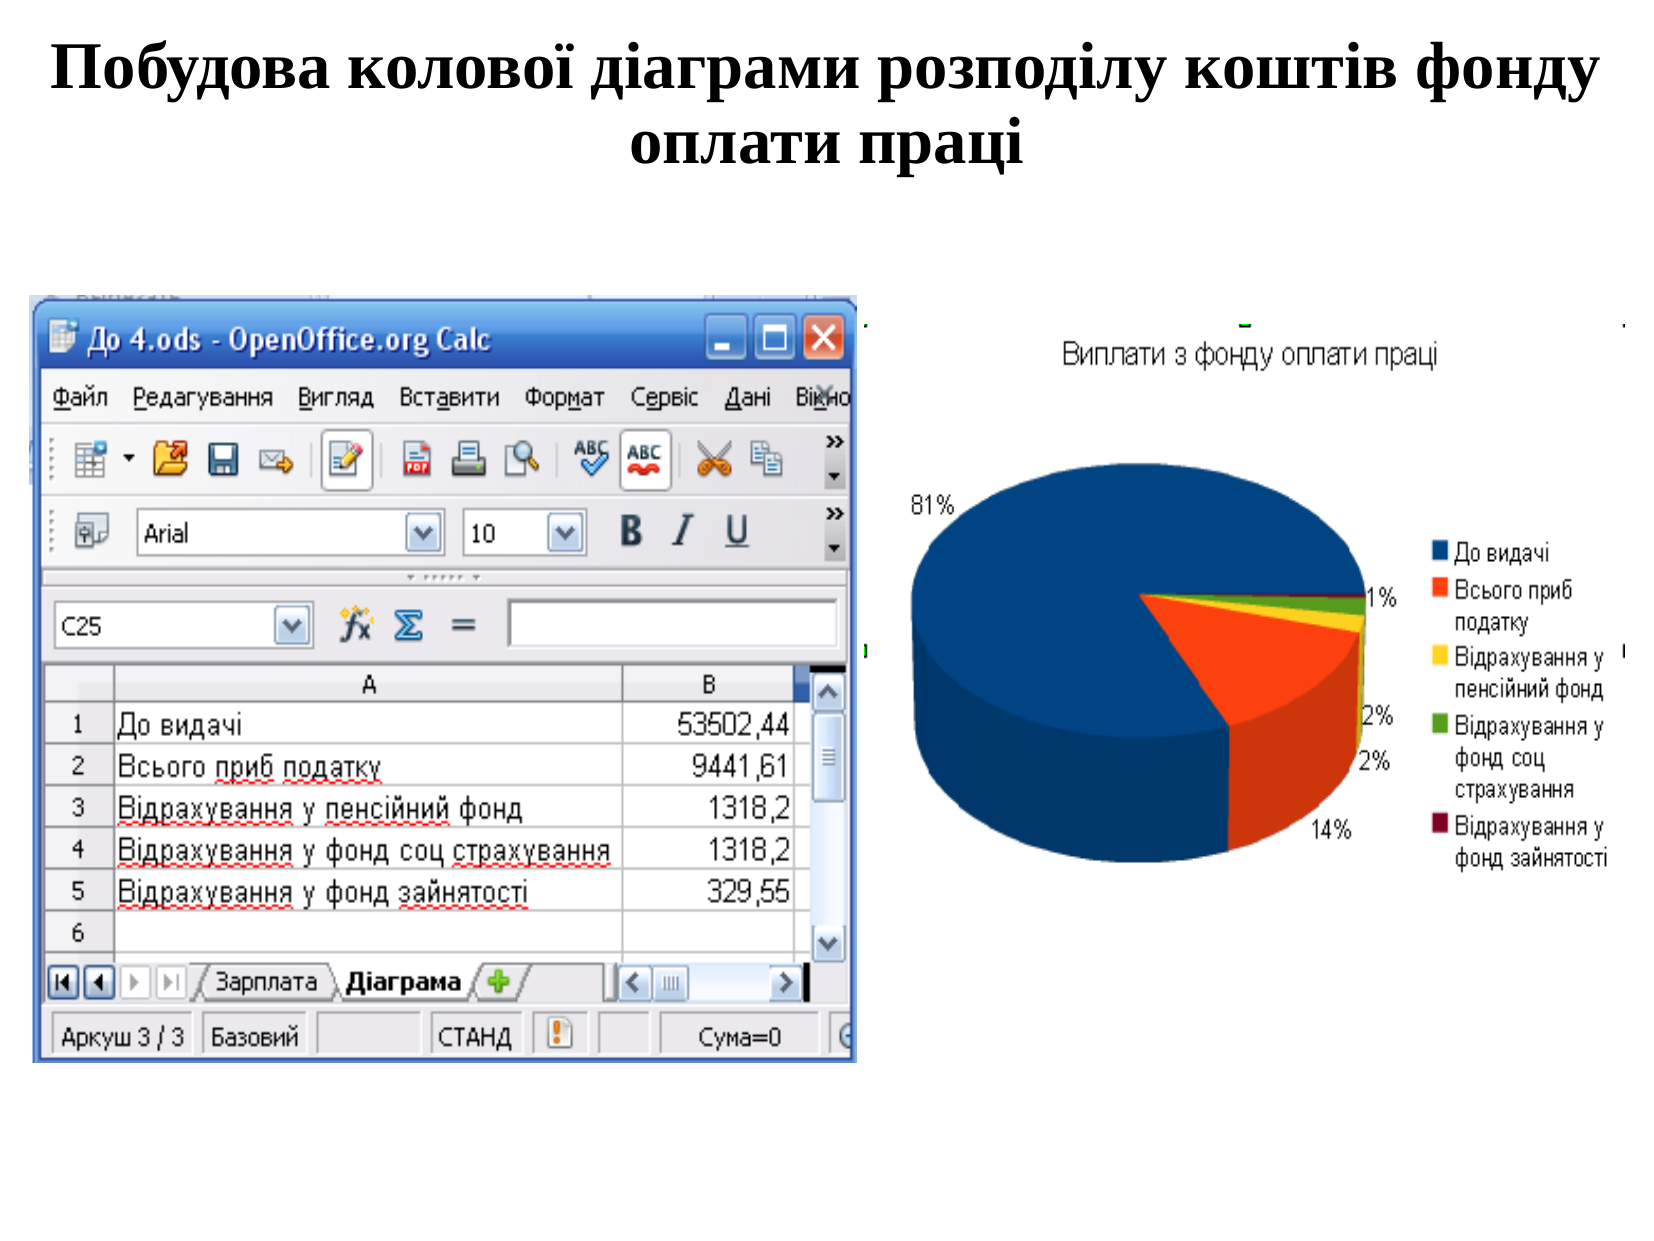

# Побудова колової діаграми розподілу коштів фонду оплати праці